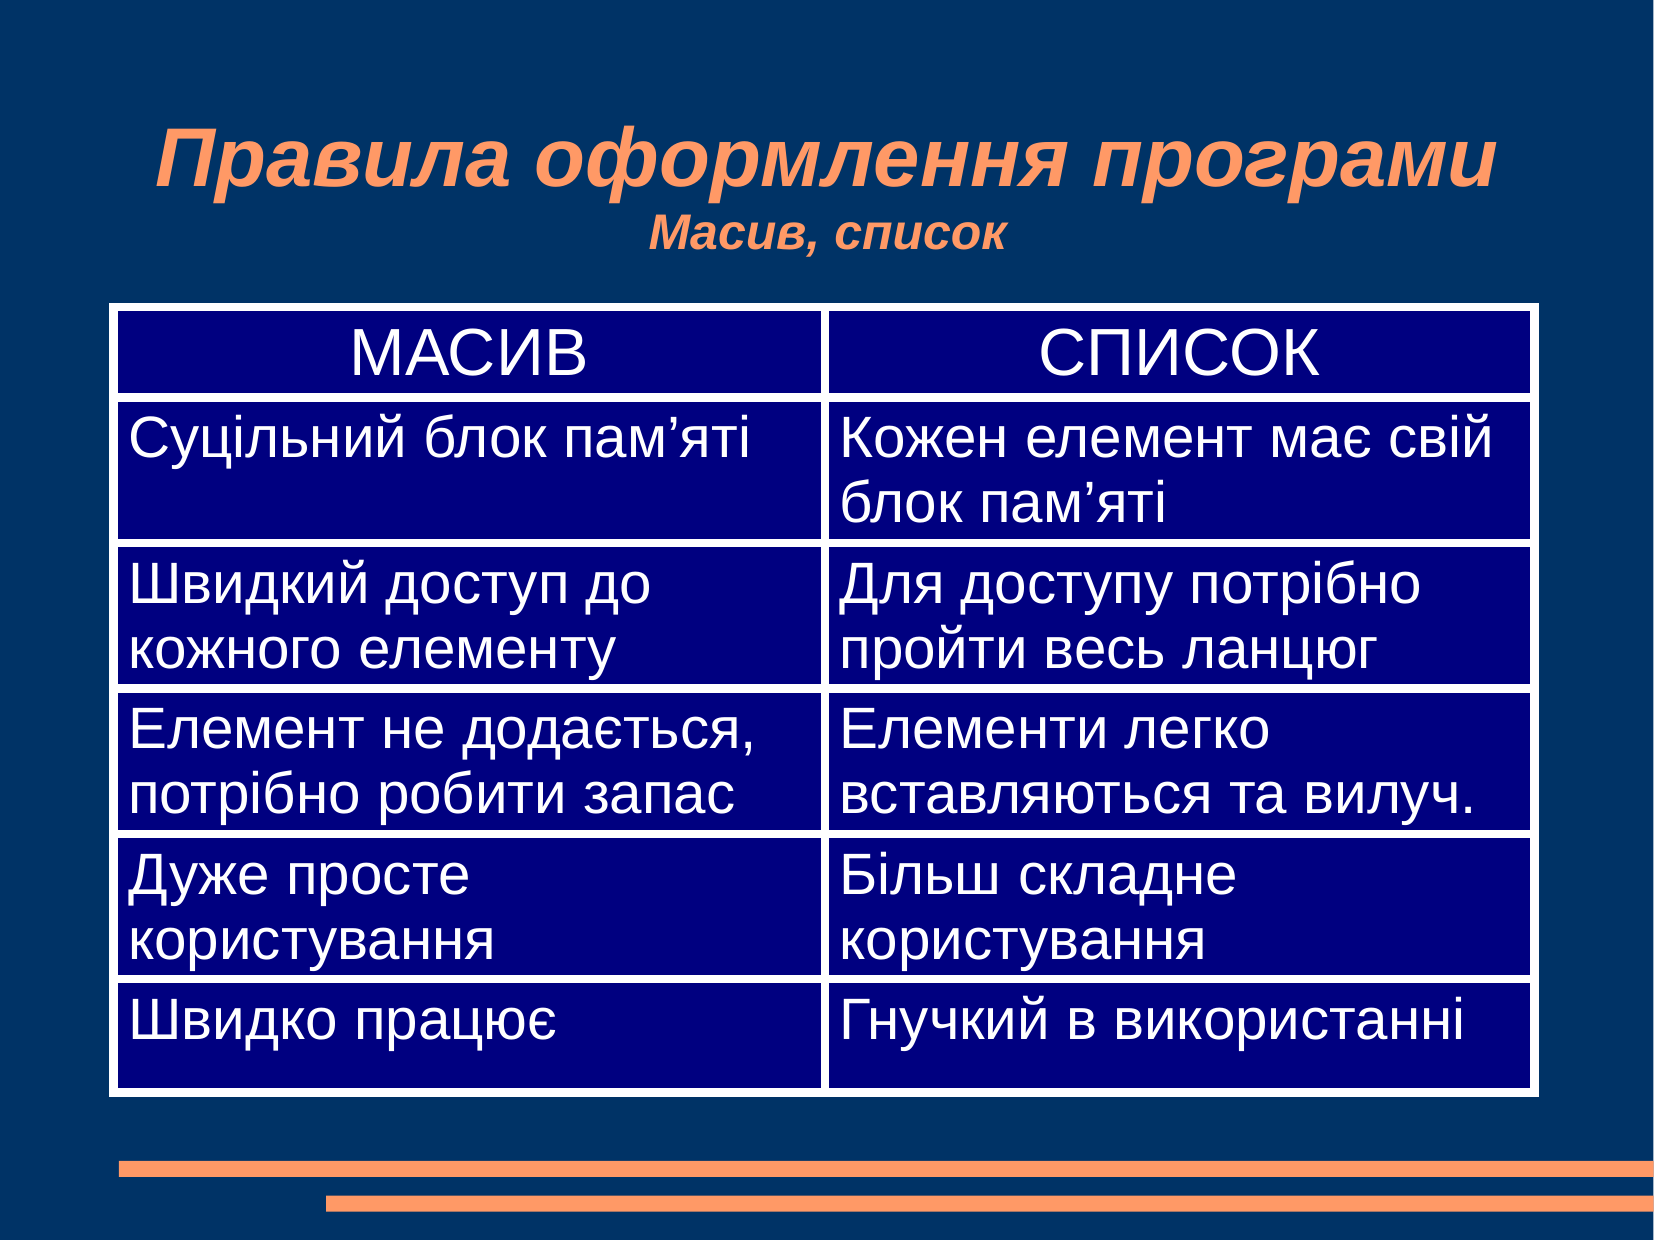

# Правила оформлення програми Масив, список
| МАСИВ | СПИСОК |
| --- | --- |
| Суцільний блок пам’яті | Кожен елемент має свій блок пам’яті |
| Швидкий доступ до кожного елементу | Для доступу потрібно пройти весь ланцюг |
| Елемент не додається, потрібно робити запас | Елементи легко вставляються та вилуч. |
| Дуже просте користування | Більш складне користування |
| Швидко працює | Гнучкий в використанні |